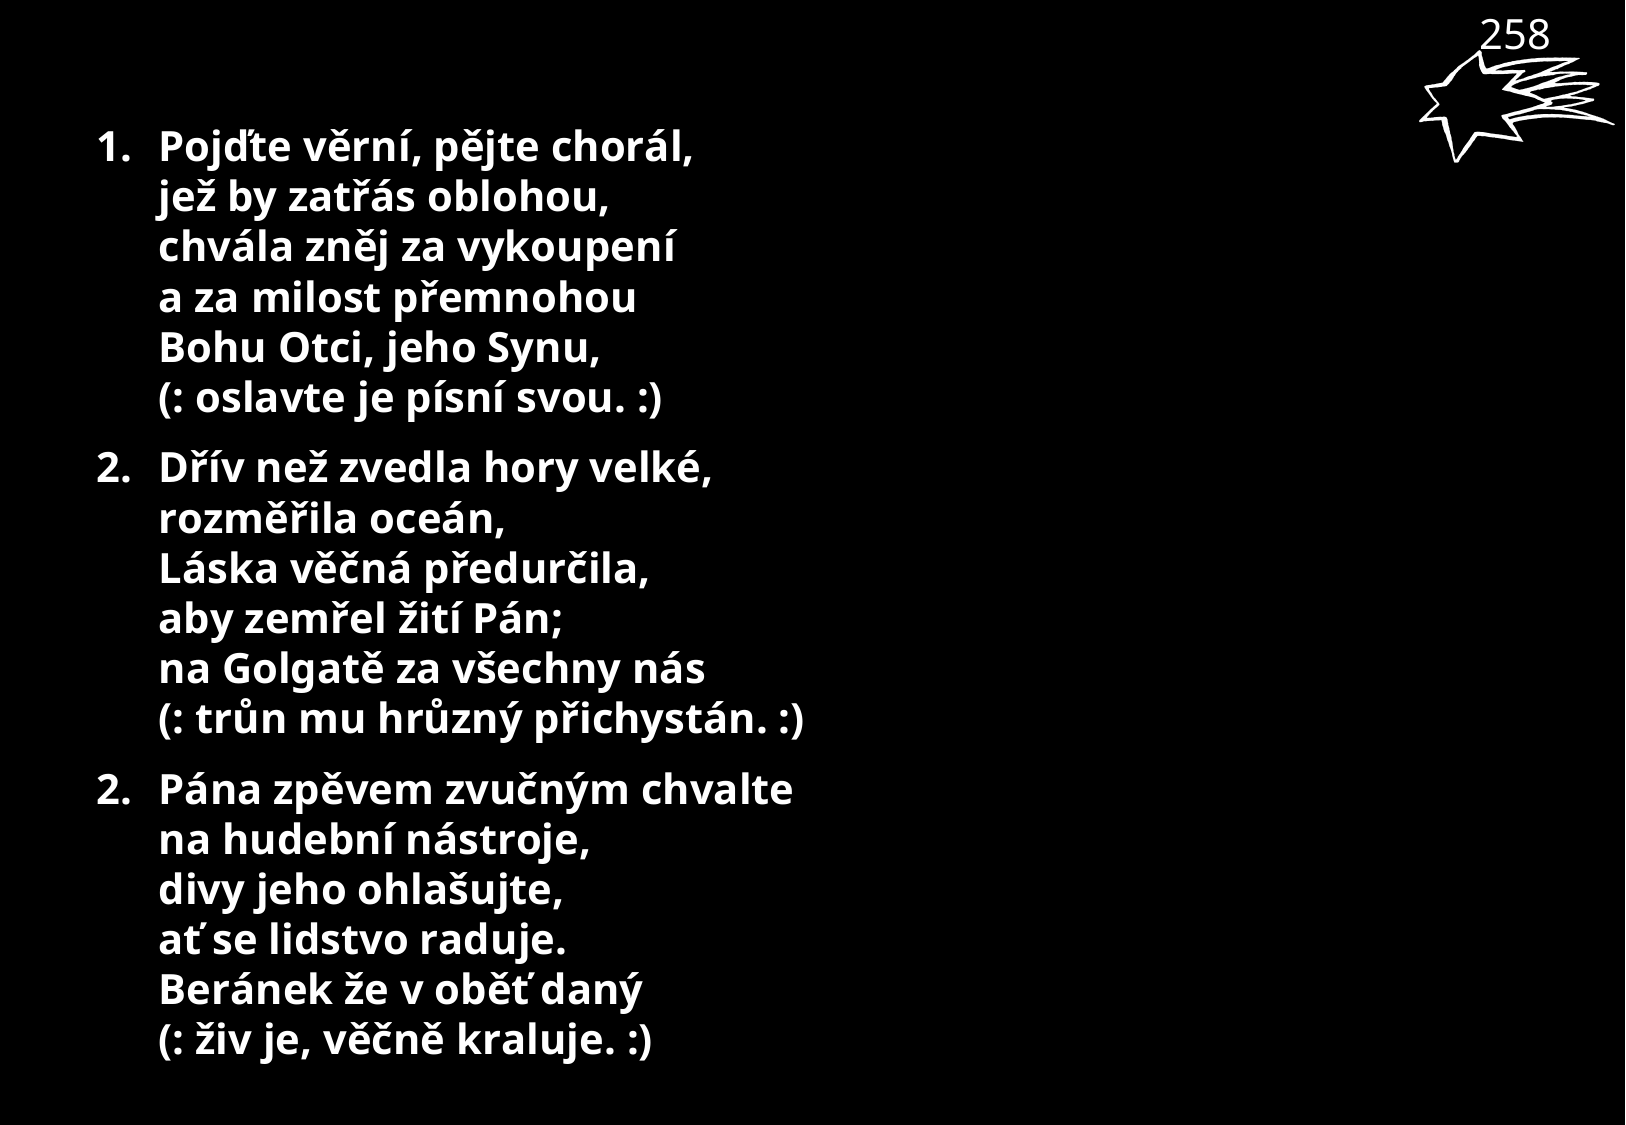

258
# Pojďte věrní, pějte chorál, jež by zatřás oblohou, chvála zněj za vykoupení a za milost přemnohou Bohu Otci, jeho Synu, (: oslavte je písní svou. :)
Dřív než zvedla hory velké,
rozměřila oceán,
Láska věčná předurčila,
aby zemřel žití Pán;
na Golgatě za všechny nás
(: trůn mu hrůzný přichystán. :)
Pána zpěvem zvučným chvalte
na hudební nástroje,
divy jeho ohlašujte,
ať se lidstvo raduje.
Beránek že v oběť daný
(: živ je, věčně kraluje. :)